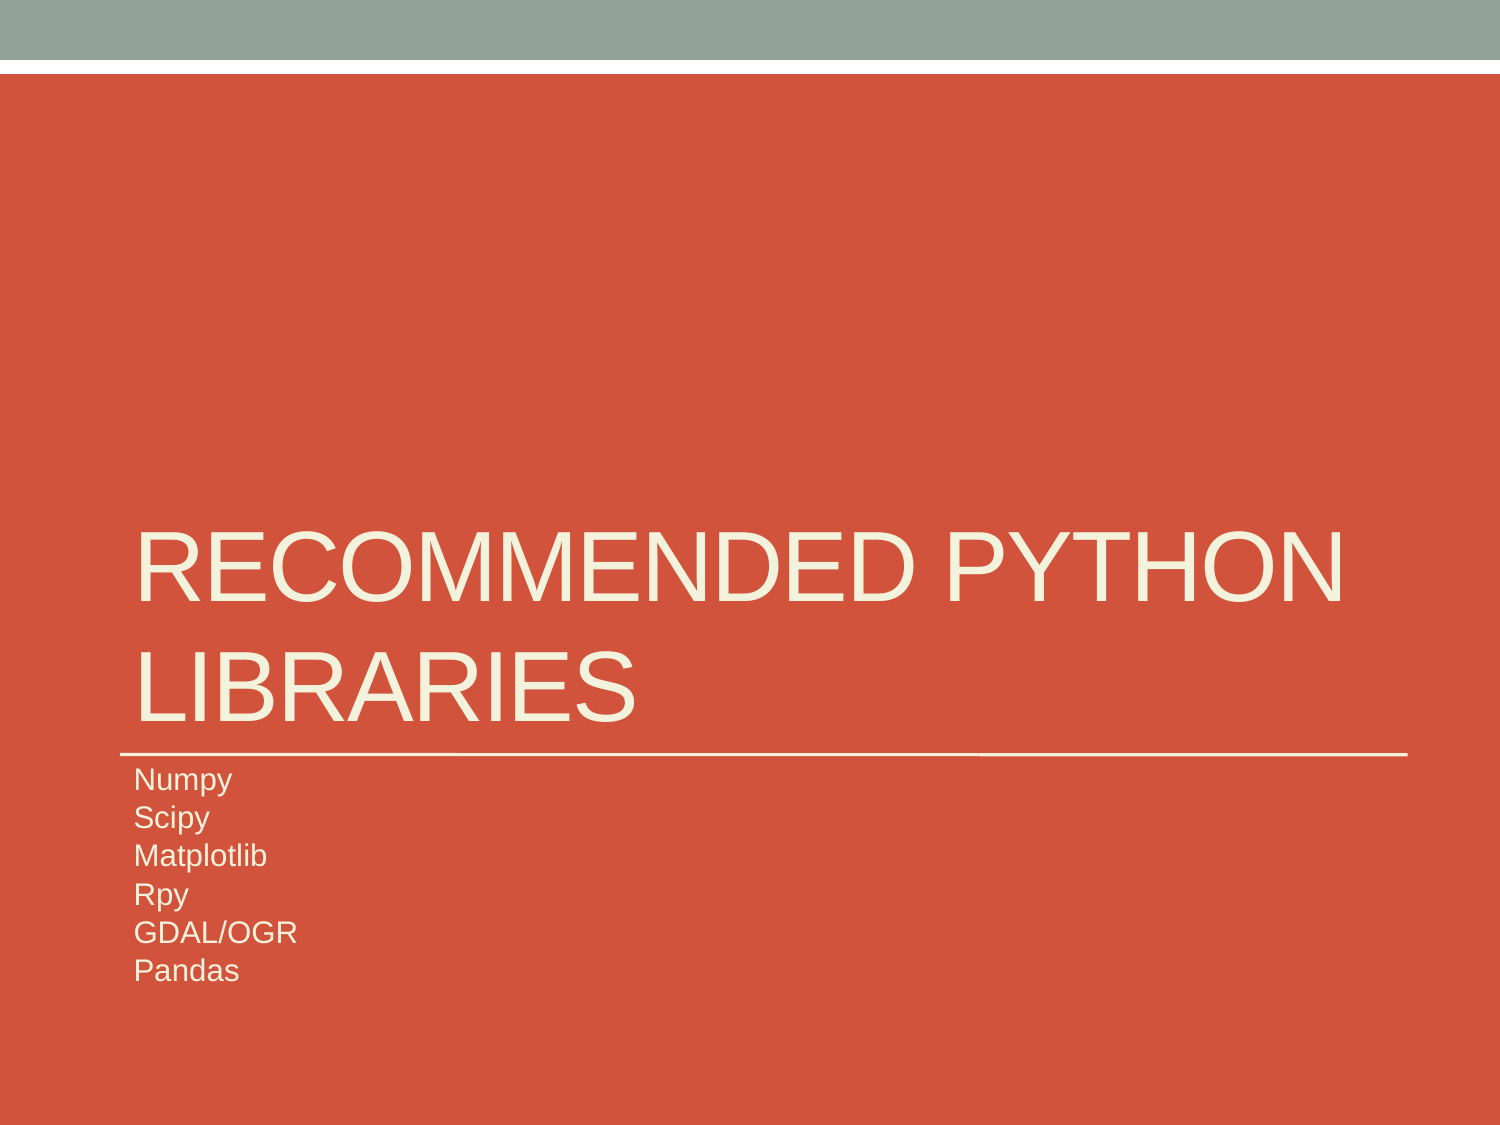

# Recommended Python Libraries
Numpy
Scipy
Matplotlib
Rpy
GDAL/OGR
Pandas